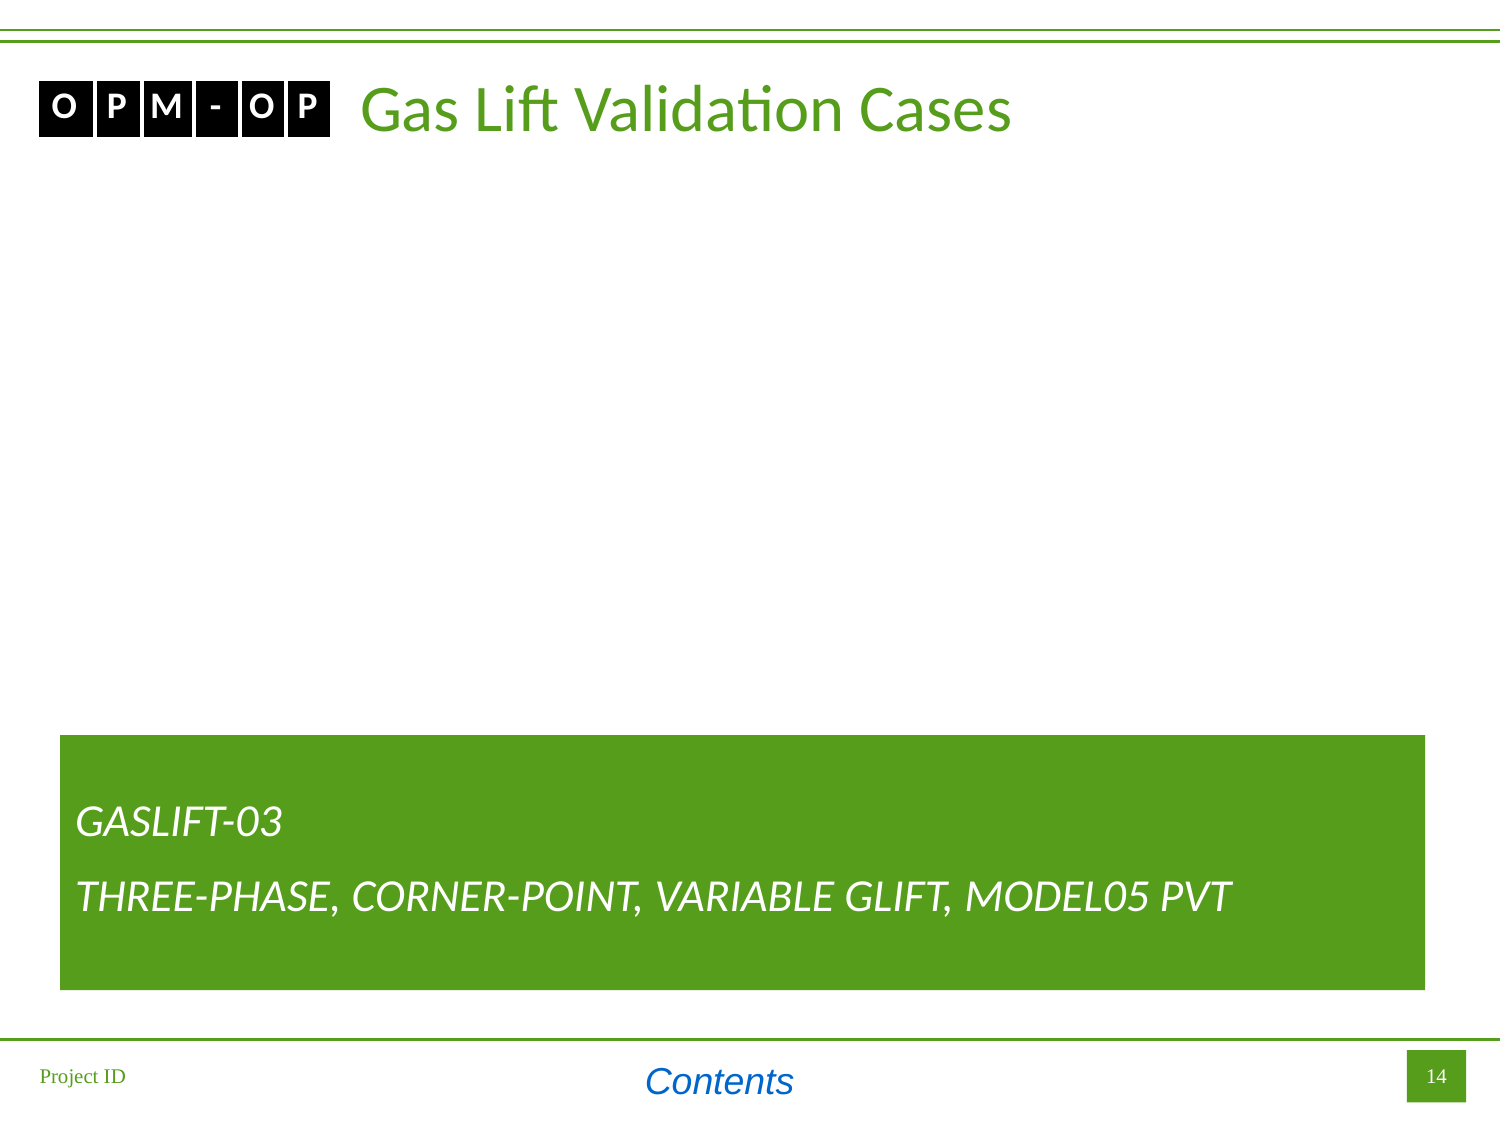

# Gas Lift Validation Cases
GASLIFT-03
Three-Phase, Corner-Point, variable GLIFT, MODEL05 PVT
Project ID
14